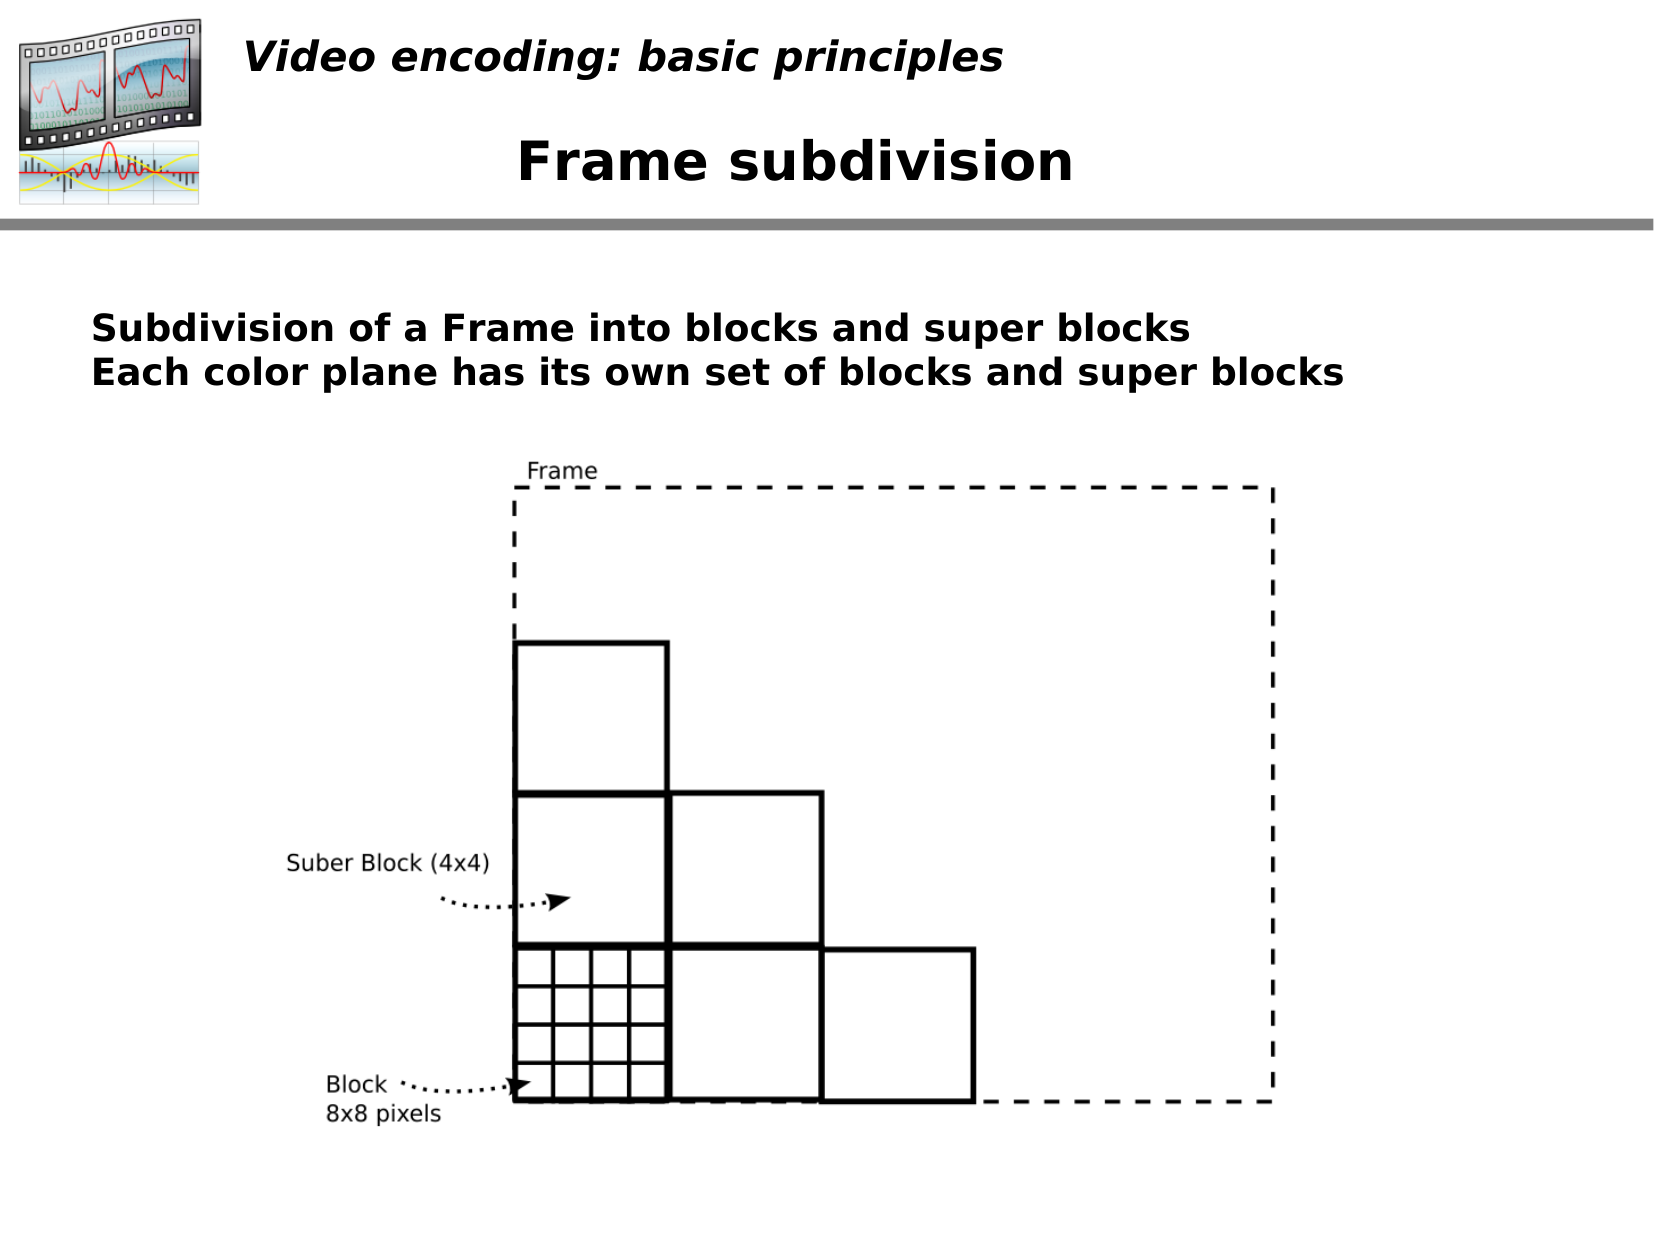

Video encoding: basic principles
Frame subdivision
Subdivision of a Frame into blocks and super blocks
Each color plane has its own set of blocks and super blocks